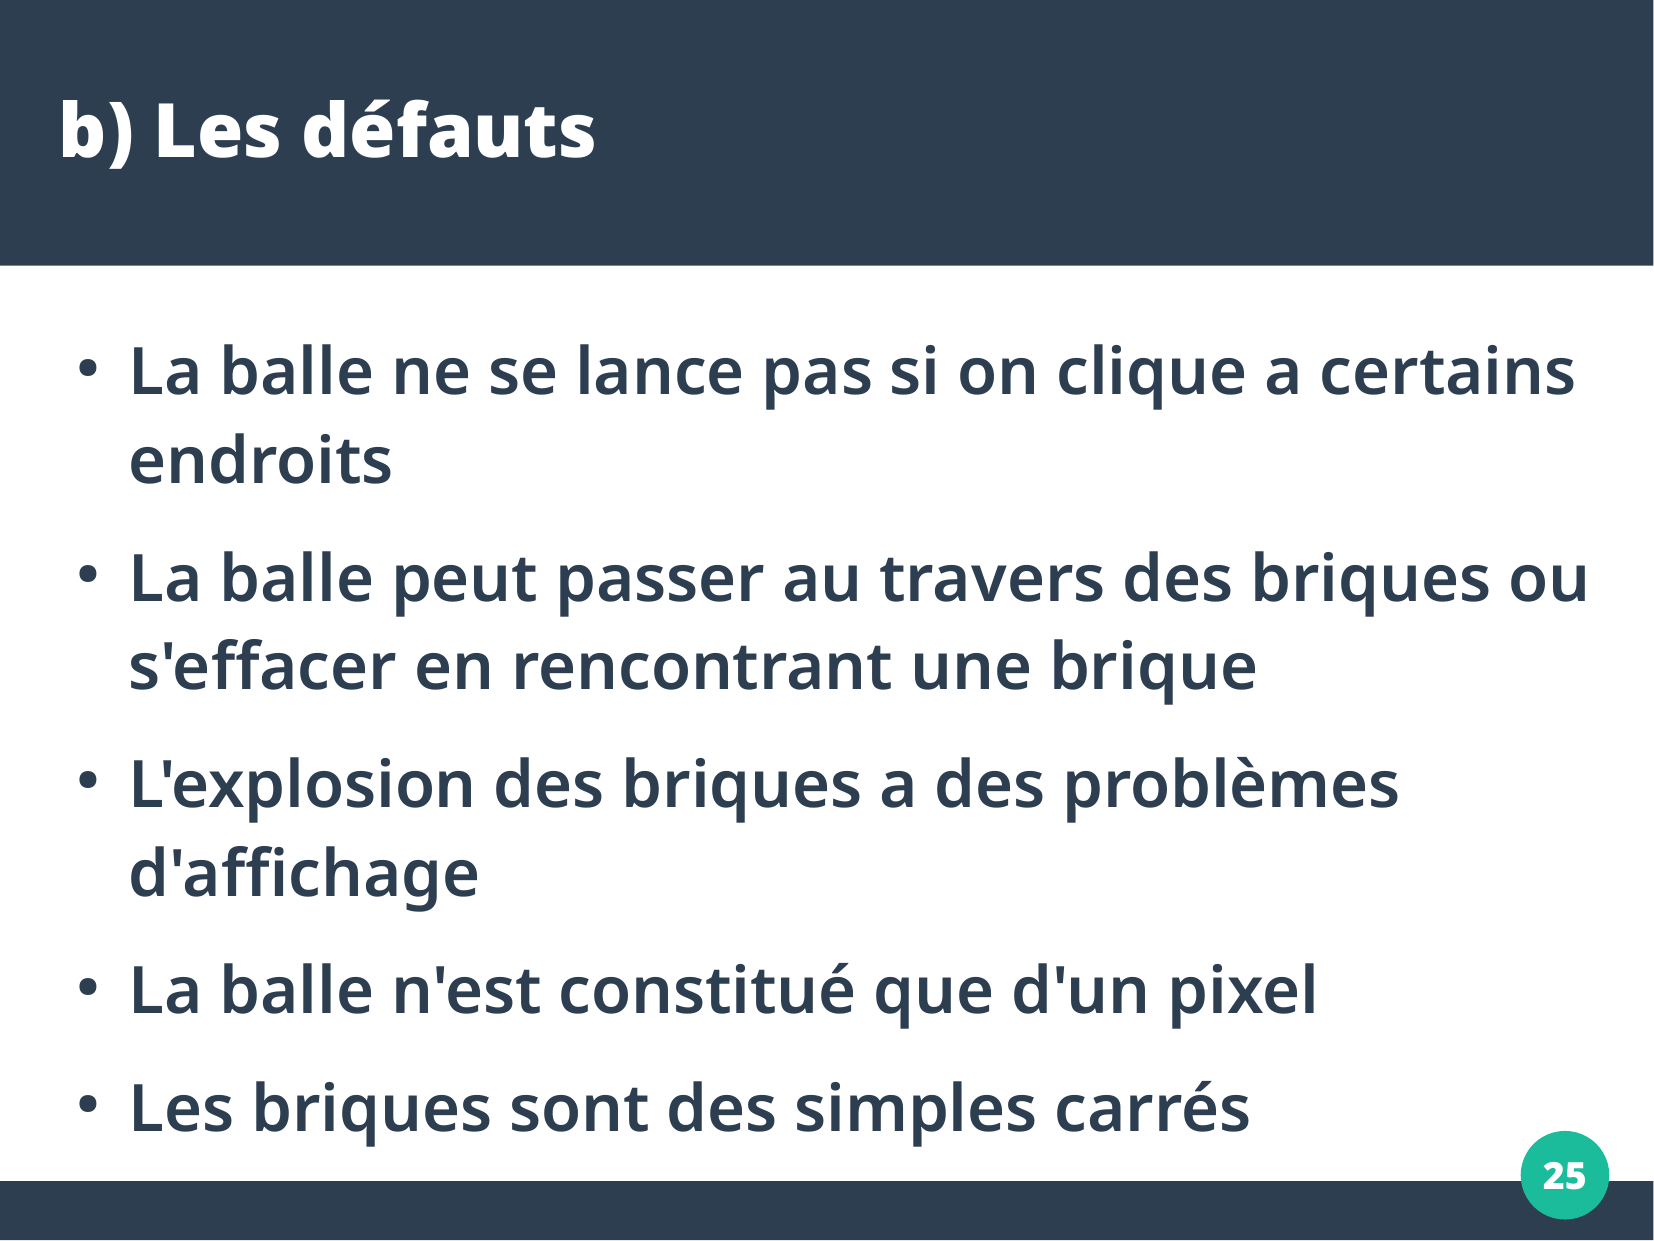

# b) Les défauts
La balle ne se lance pas si on clique a certains endroits
La balle peut passer au travers des briques ou s'effacer en rencontrant une brique
L'explosion des briques a des problèmes d'affichage
La balle n'est constitué que d'un pixel
Les briques sont des simples carrés
25